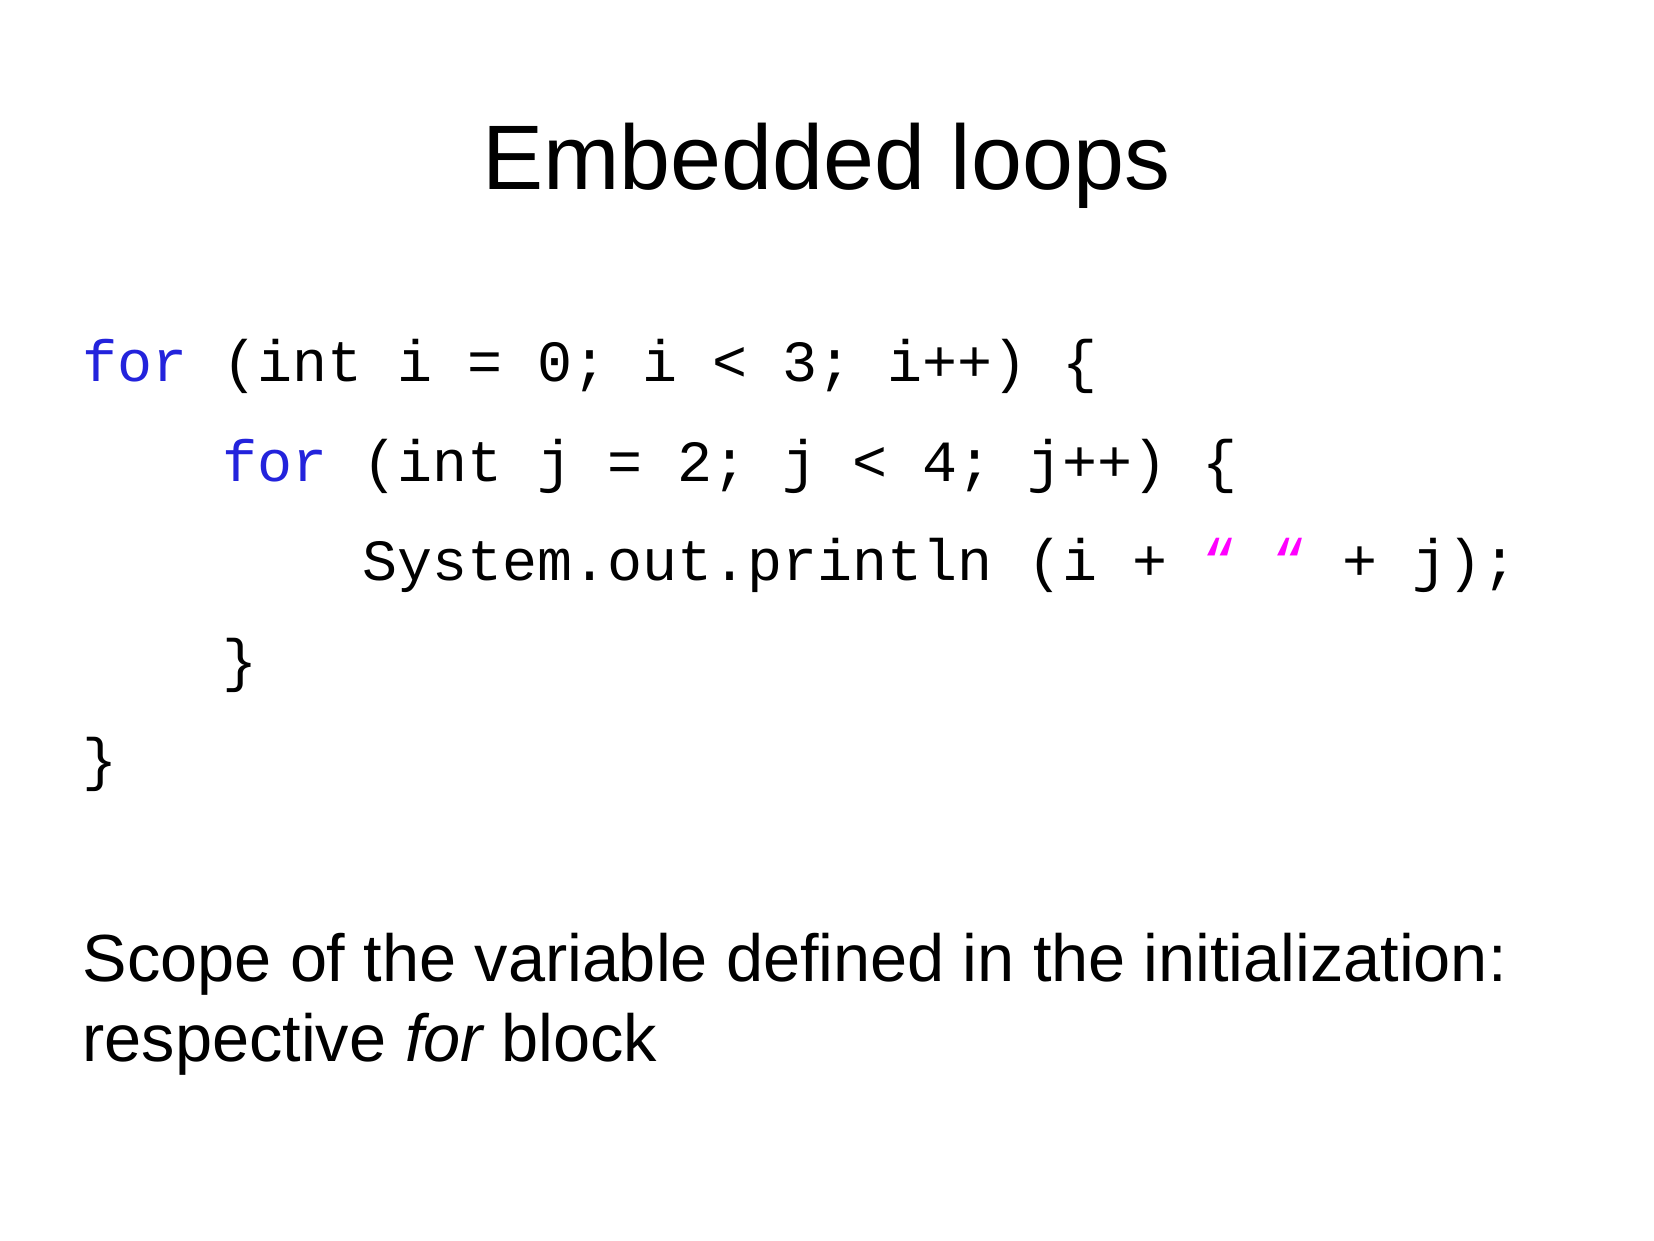

# Embedded loops
for (int i = 0; i < 3; i++) {
 for (int j = 2; j < 4; j++) {
 System.out.println (i + “ “ + j);
 }
}
Scope of the variable defined in the initialization: respective for block